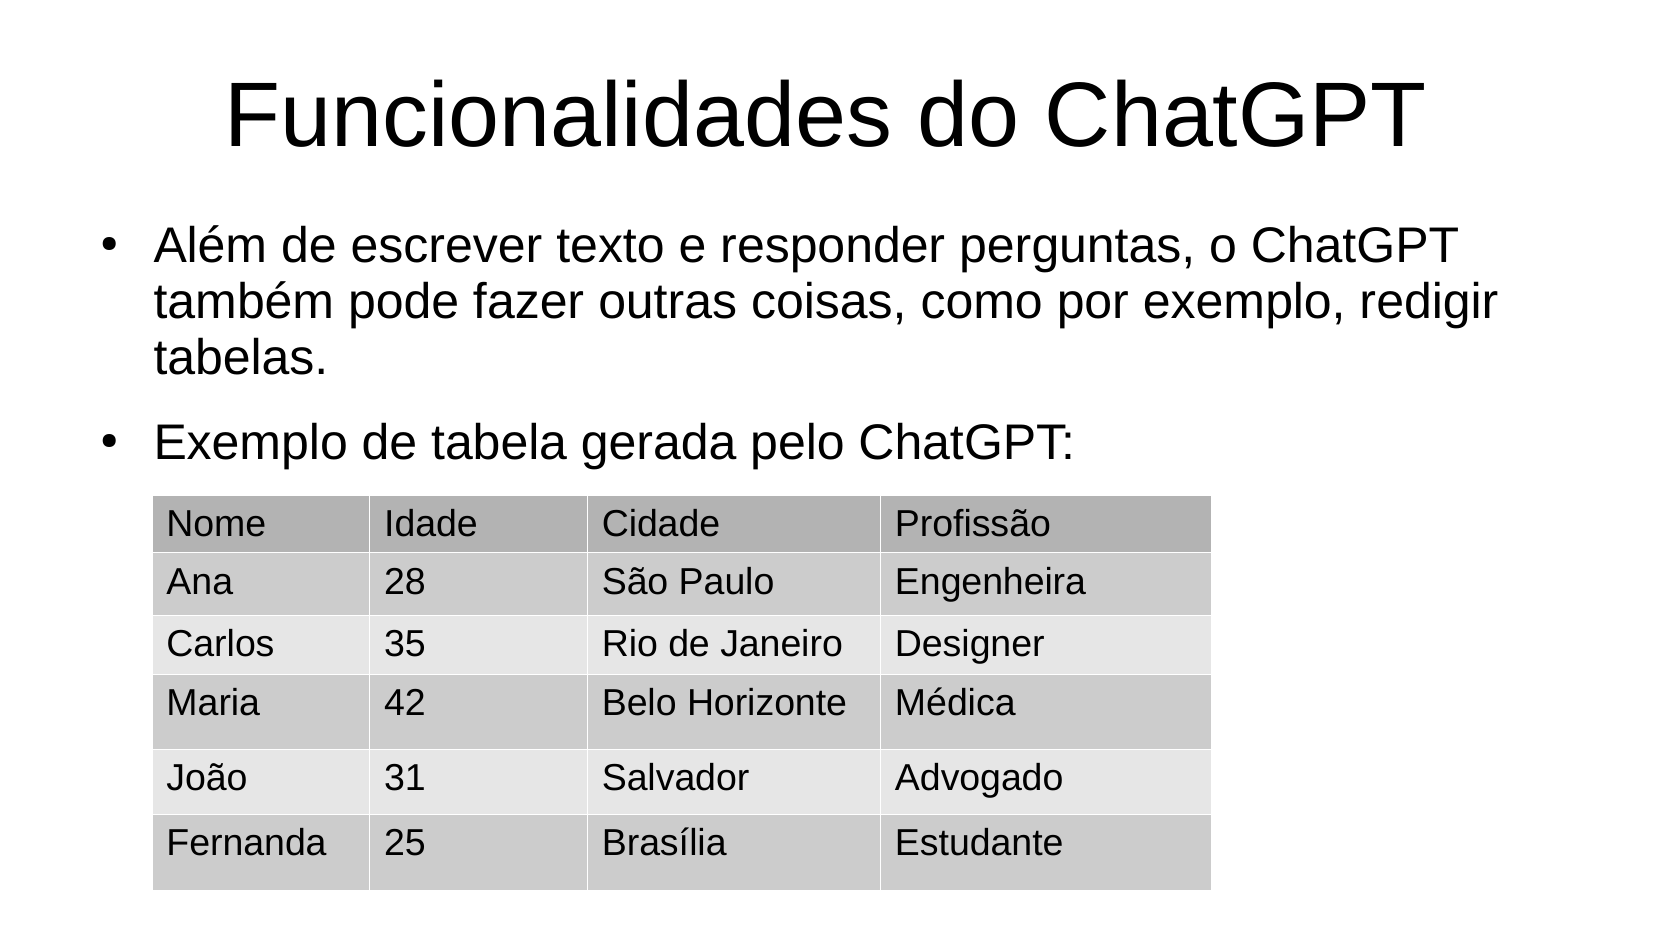

# Funcionalidades do ChatGPT
Além de escrever texto e responder perguntas, o ChatGPT também pode fazer outras coisas, como por exemplo, redigir tabelas.
Exemplo de tabela gerada pelo ChatGPT:
| Nome | Idade | Cidade | Profissão |
| --- | --- | --- | --- |
| Ana | 28 | São Paulo | Engenheira |
| Carlos | 35 | Rio de Janeiro | Designer |
| Maria | 42 | Belo Horizonte | Médica |
| João | 31 | Salvador | Advogado |
| Fernanda | 25 | Brasília | Estudante |